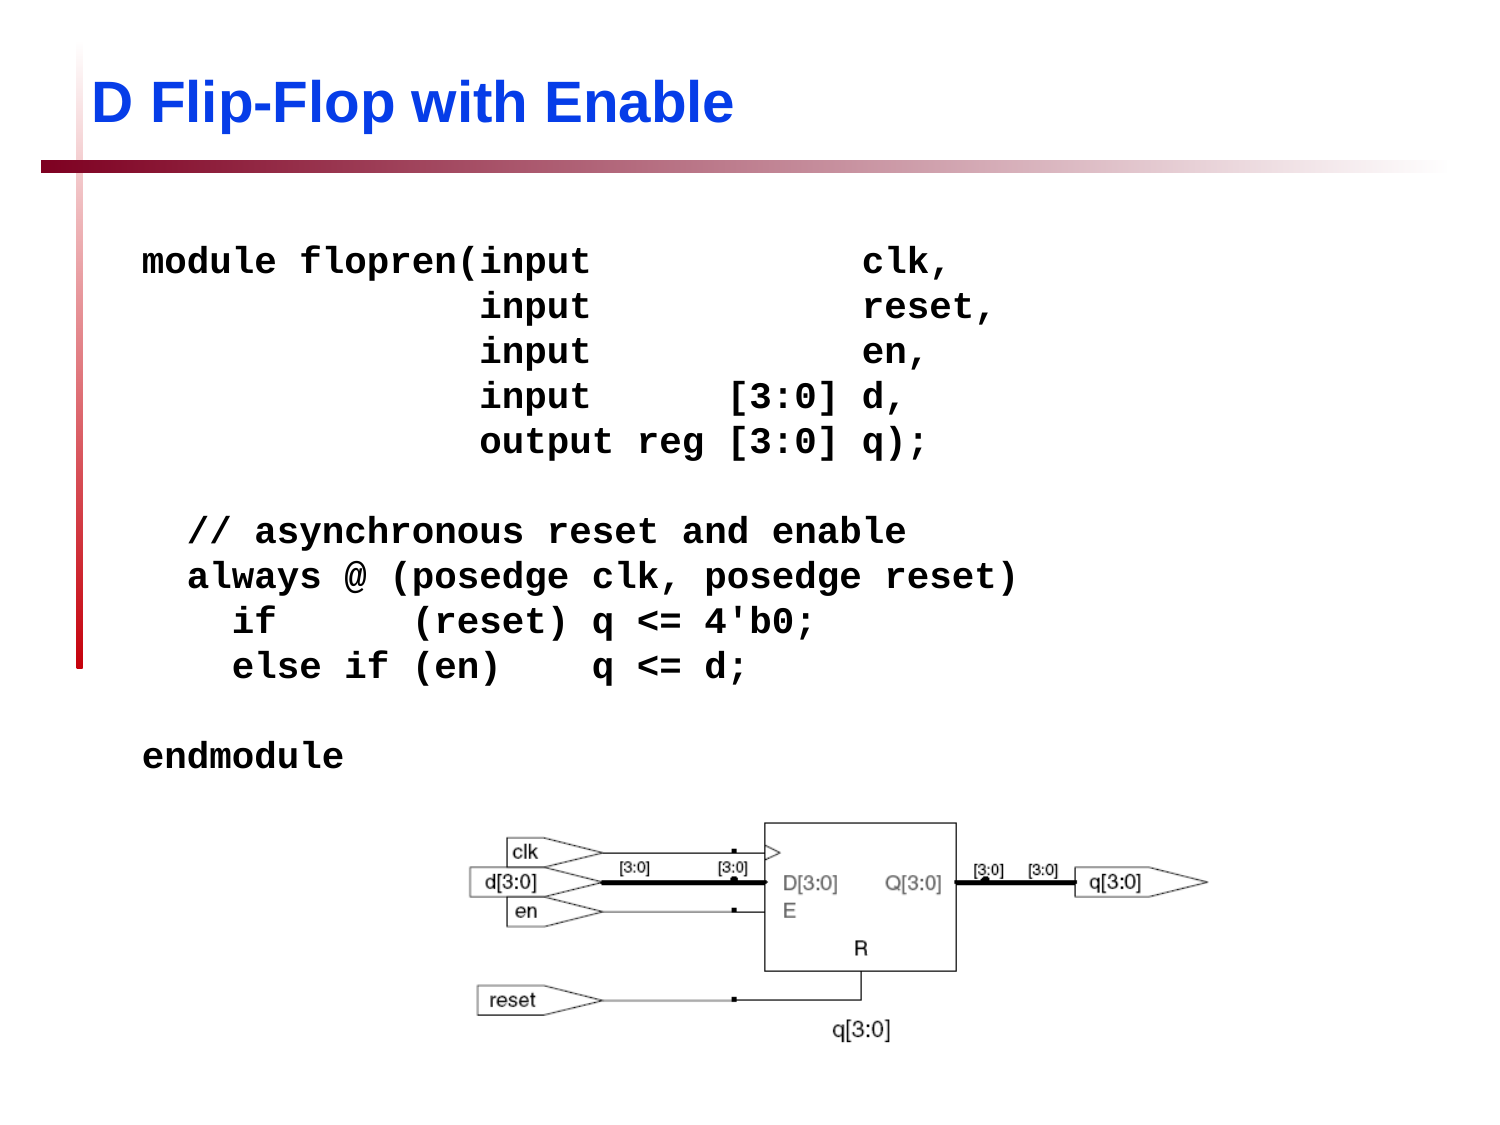

# D Flip-Flop with Enable
module flopren(input clk,
 input reset,
 input en,
 input [3:0] d,
 output reg [3:0] q);
 // asynchronous reset and enable
 always @ (posedge clk, posedge reset)
 if (reset) q <= 4'b0;
 else if (en) q <= d;
endmodule